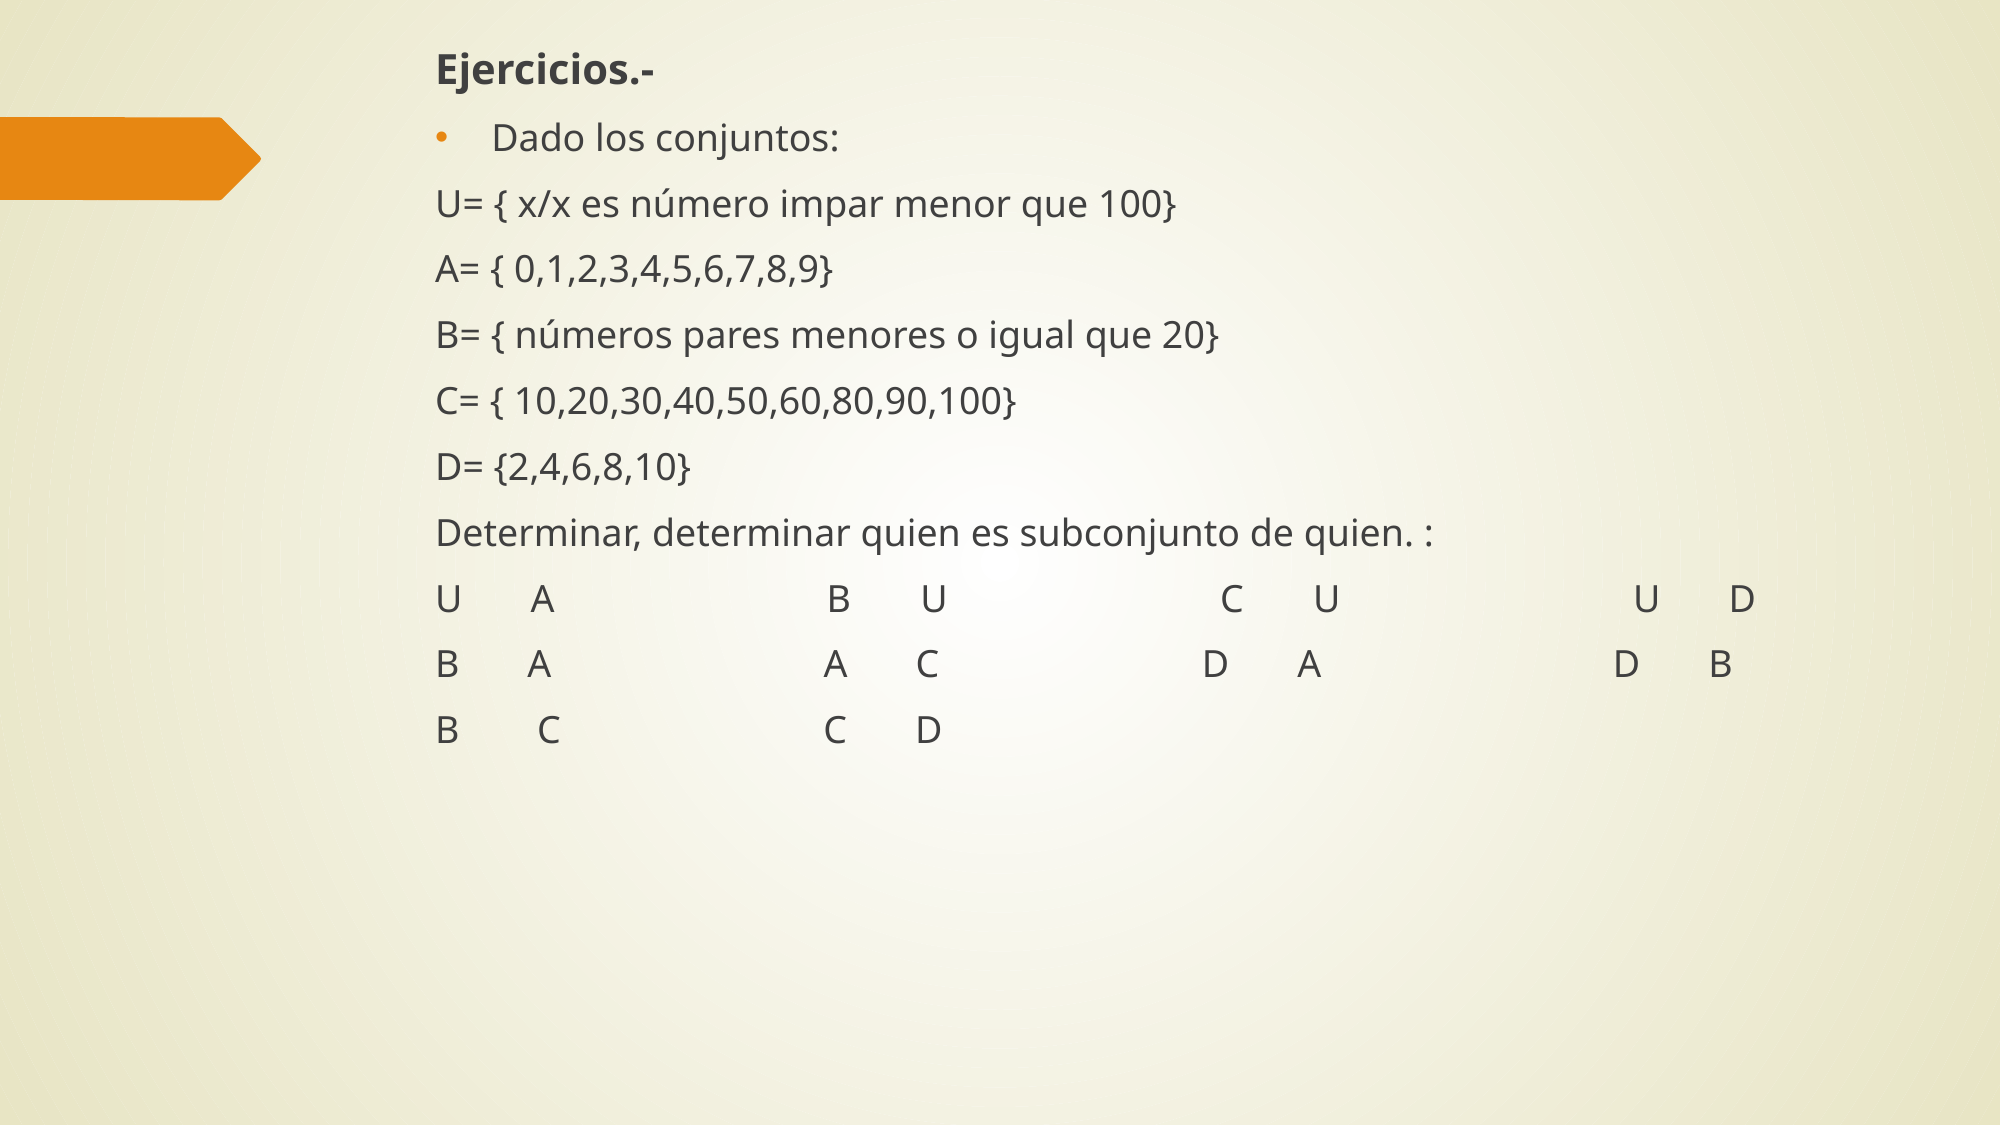

# Ejercicios.-
Dado los conjuntos:
U= { x/x es número impar menor que 100}
A= { 0,1,2,3,4,5,6,7,8,9}
B= { números pares menores o igual que 20}
C= { 10,20,30,40,50,60,80,90,100}
D= {2,4,6,8,10}
Determinar, determinar quien es subconjunto de quien. :
U A B U C U U D
B A A C D A D B
B C C D